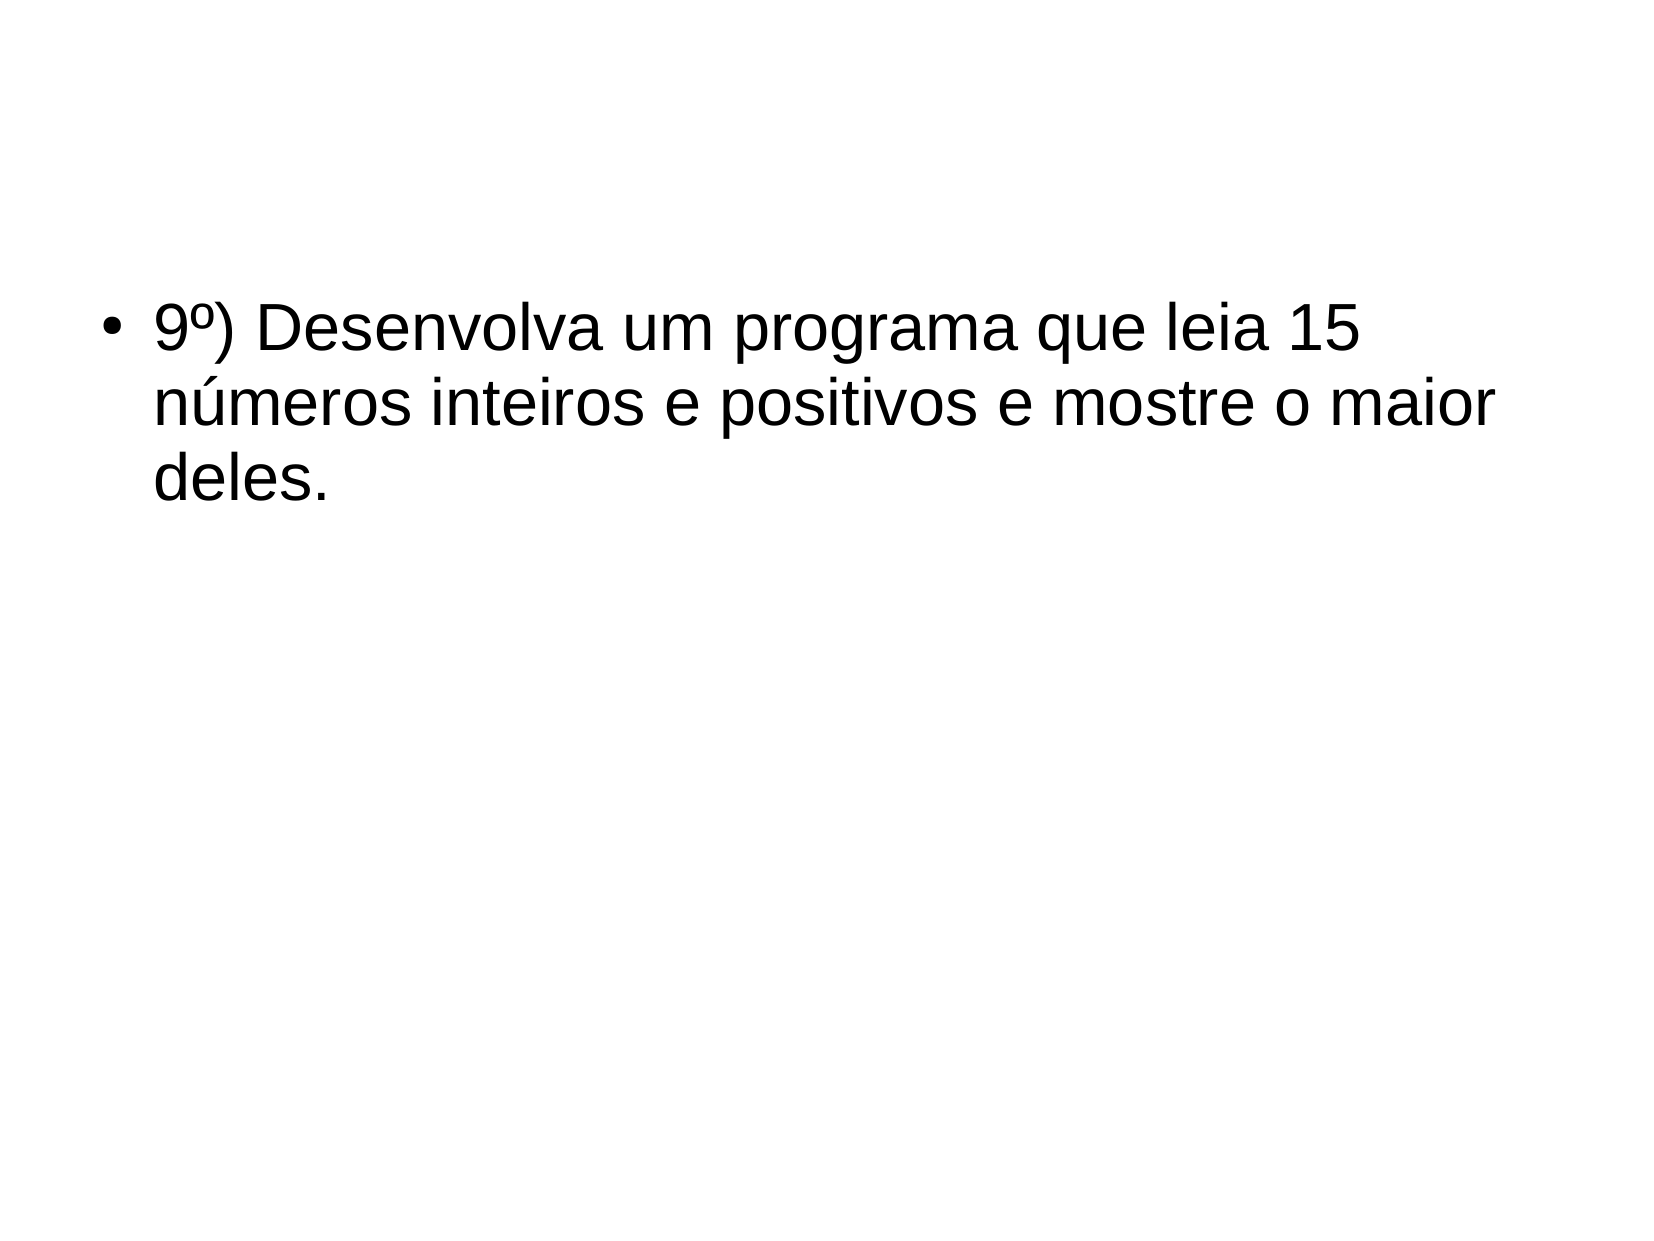

#
9º) Desenvolva um programa que leia 15 números inteiros e positivos e mostre o maior deles.